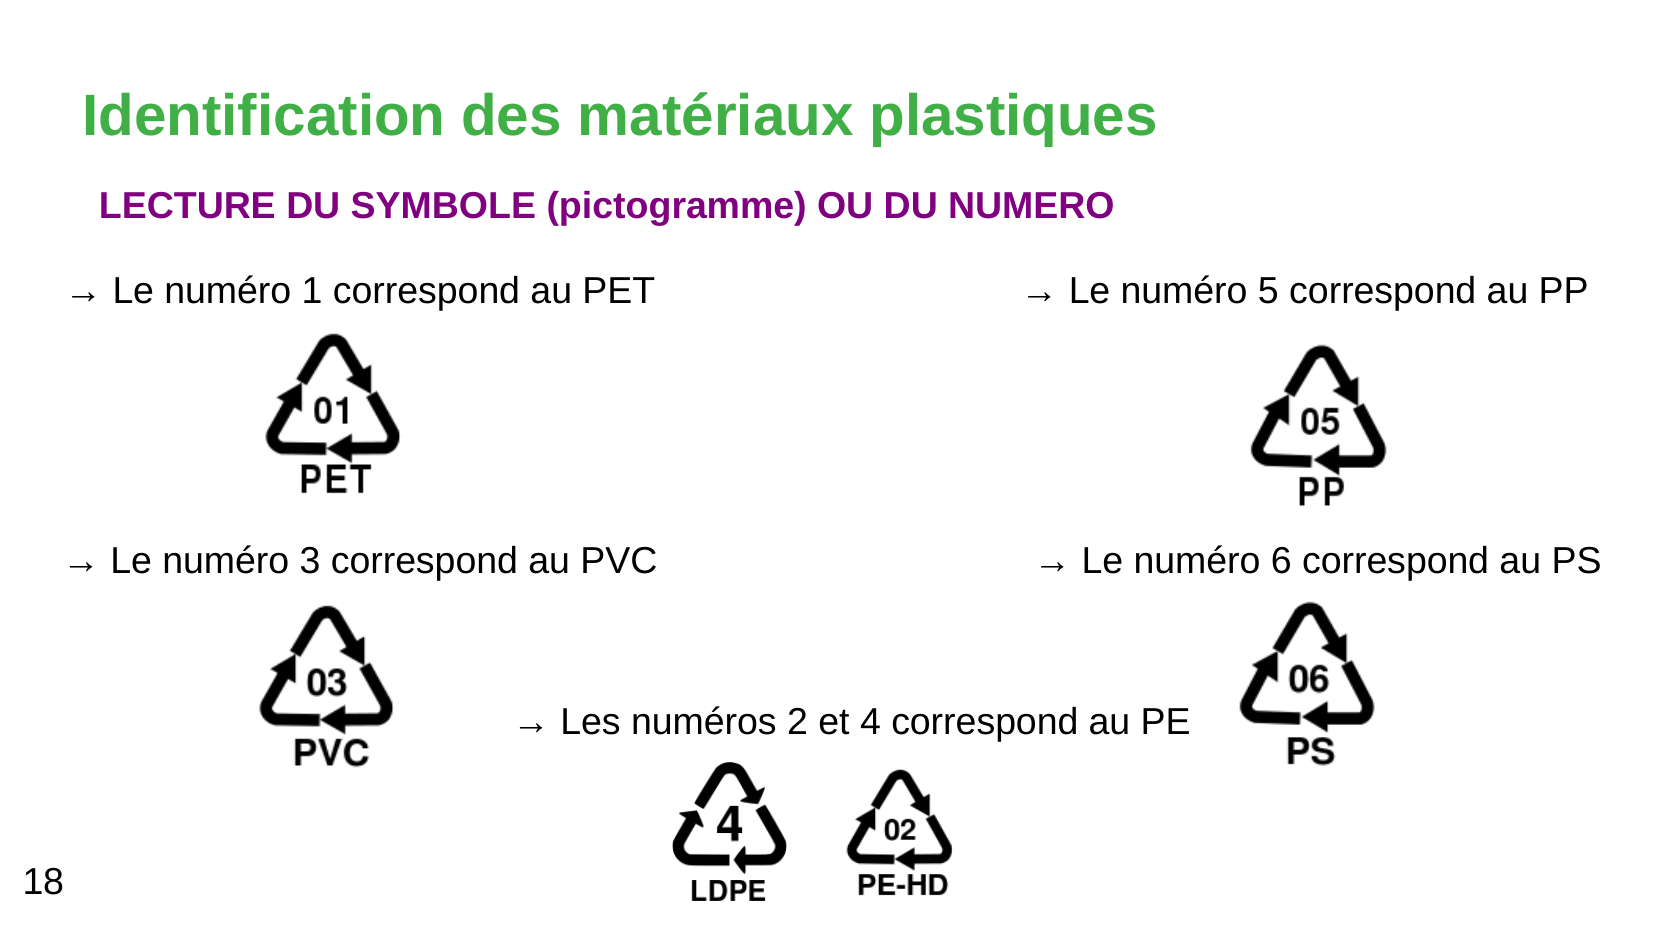

# Identification des matériaux plastiques
LECTURE DU SYMBOLE (pictogramme) OU DU NUMERO
→ Le numéro 1 correspond au PET
→ Le numéro 5 correspond au PP
→ Le numéro 3 correspond au PVC
→ Le numéro 6 correspond au PS
→ Les numéros 2 et 4 correspond au PE